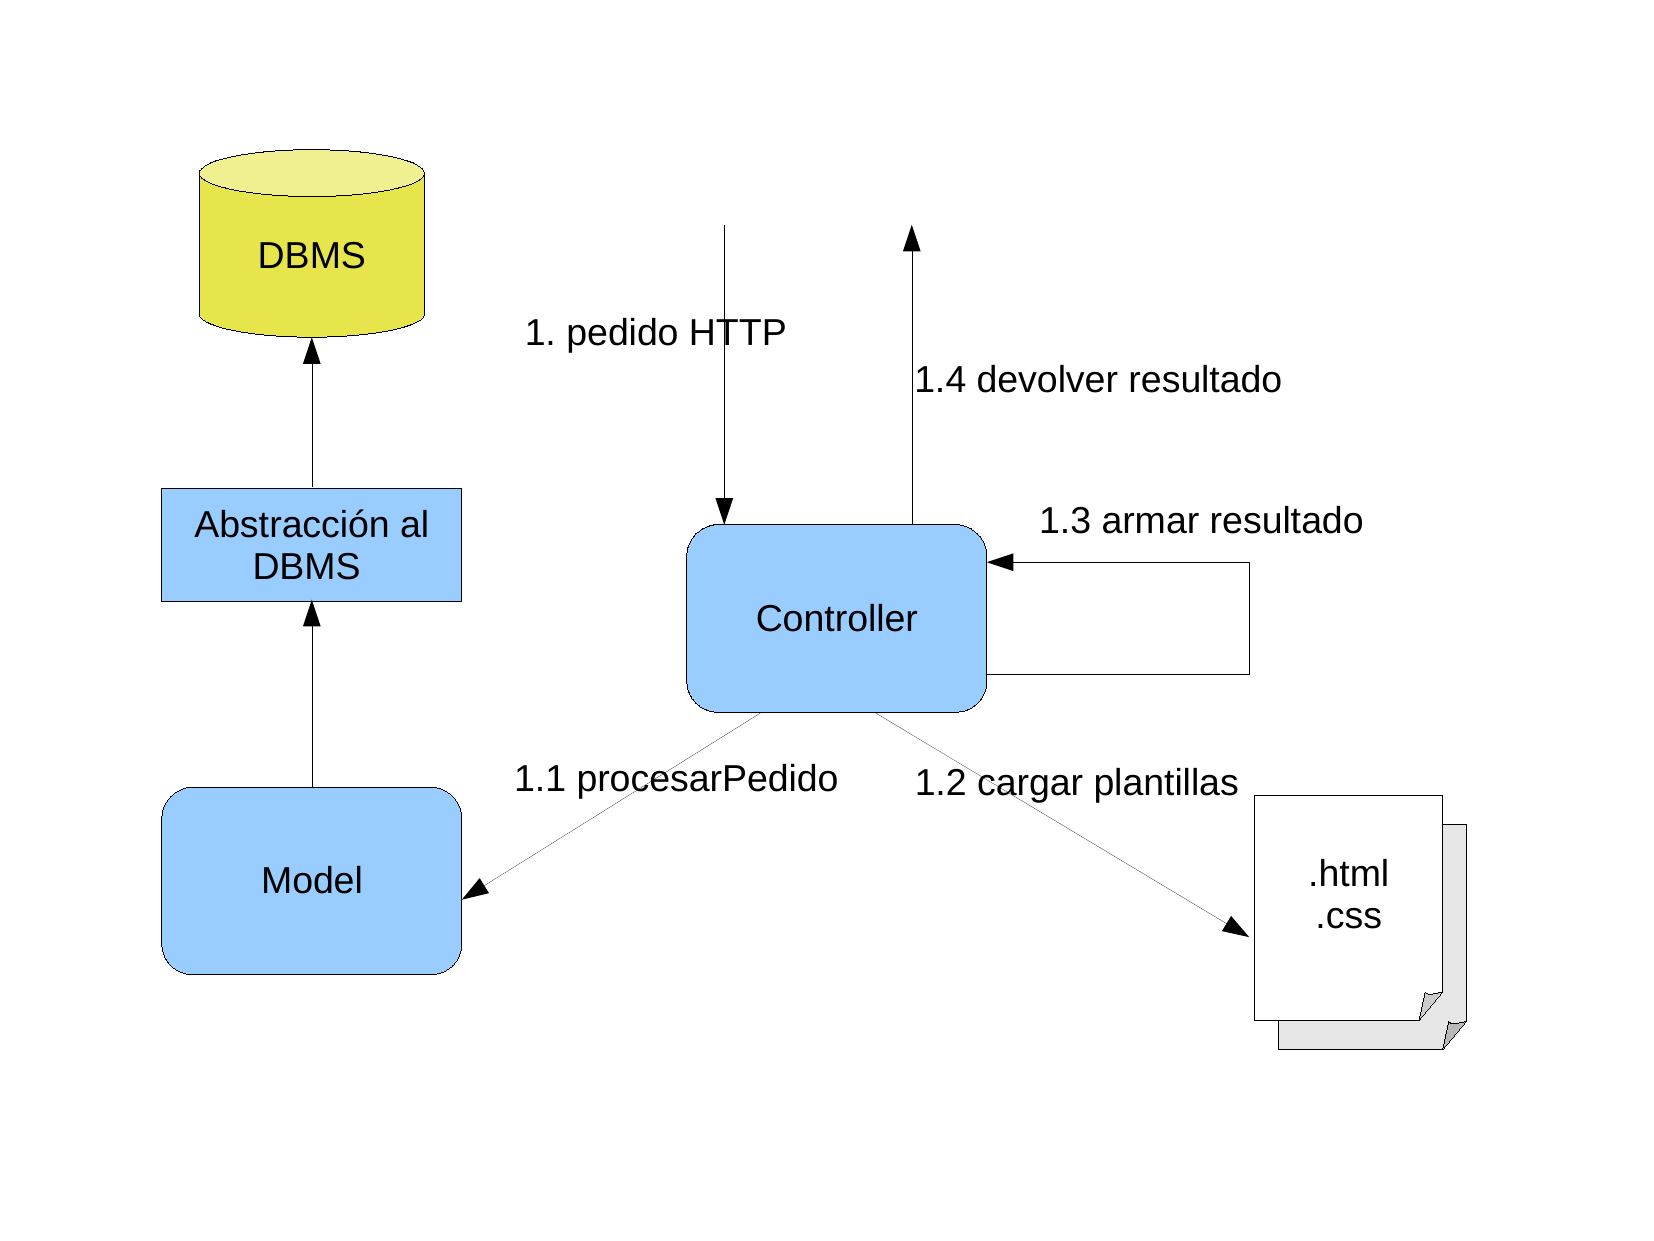

DBMS
1. pedido HTTP
1.4 devolver resultado
Abstracción al
DBMS
1.3 armar resultado
Controller
1.1 procesarPedido
1.2 cargar plantillas
Model
.html
.css